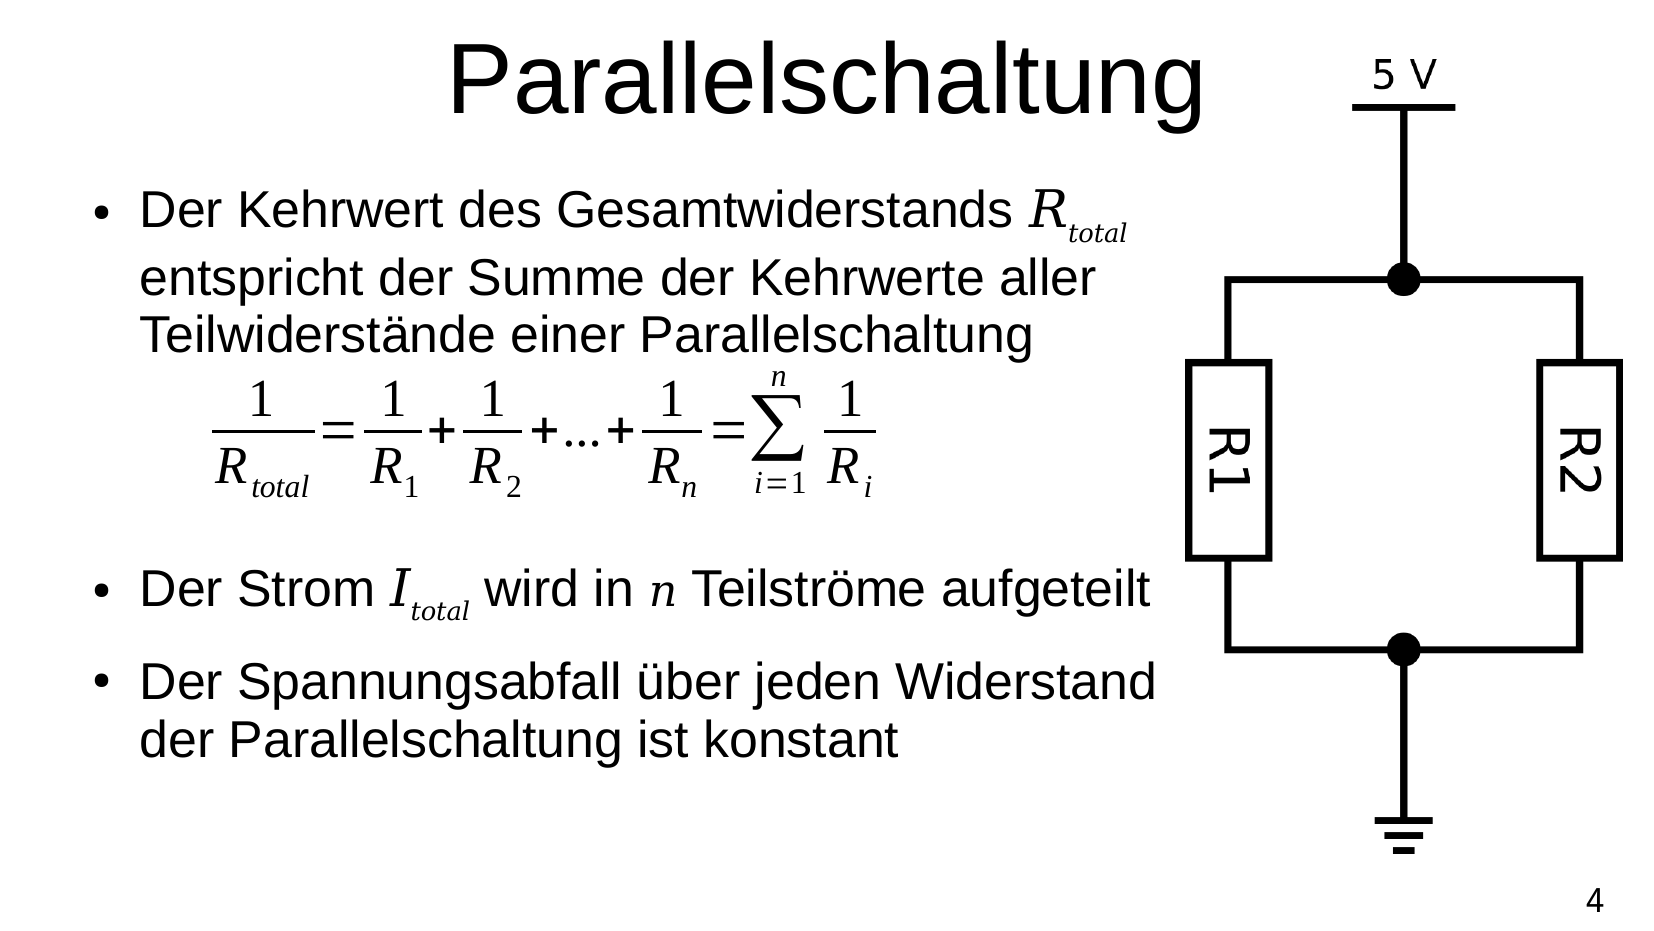

# Parallelschaltung
Der Kehrwert des Gesamtwiderstands Rtotal entspricht der Summe der Kehrwerte aller Teilwiderstände einer Parallelschaltung
Der Strom Itotal wird in n Teilströme aufgeteilt
Der Spannungsabfall über jeden Widerstand der Parallelschaltung ist konstant